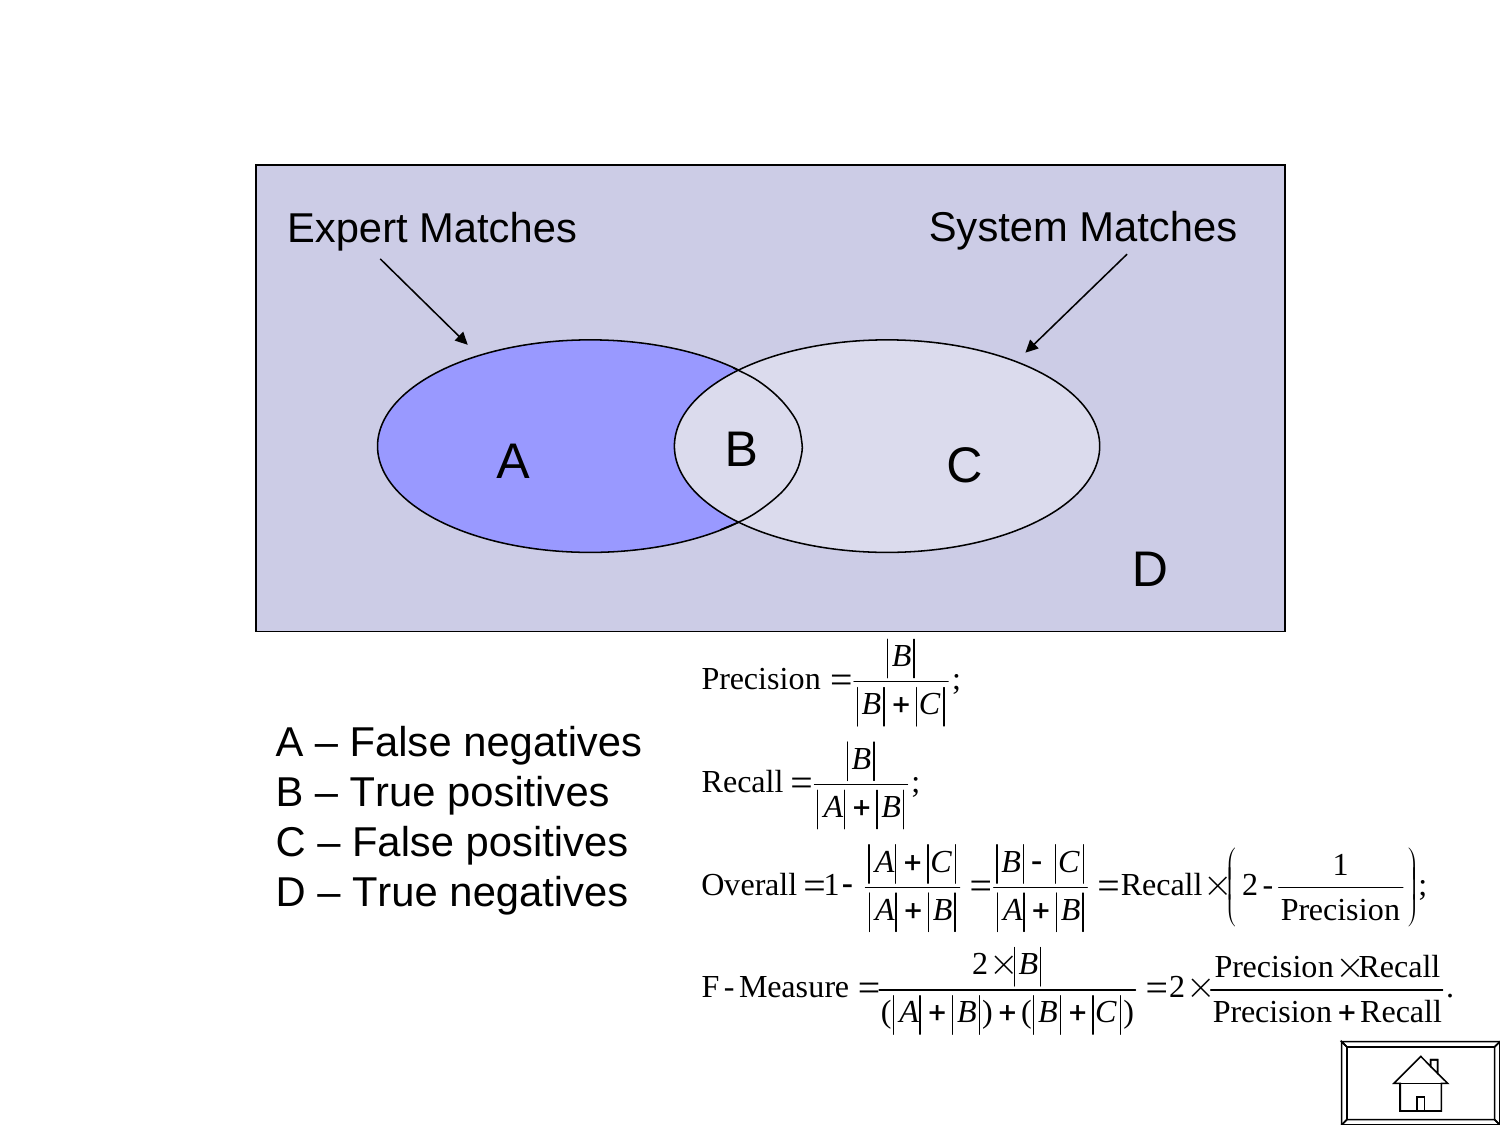

25
#
System Matches
Expert Matches
B
A
C
D
 A – False negatives
 B – True positives
 C – False positives
 D – True negatives